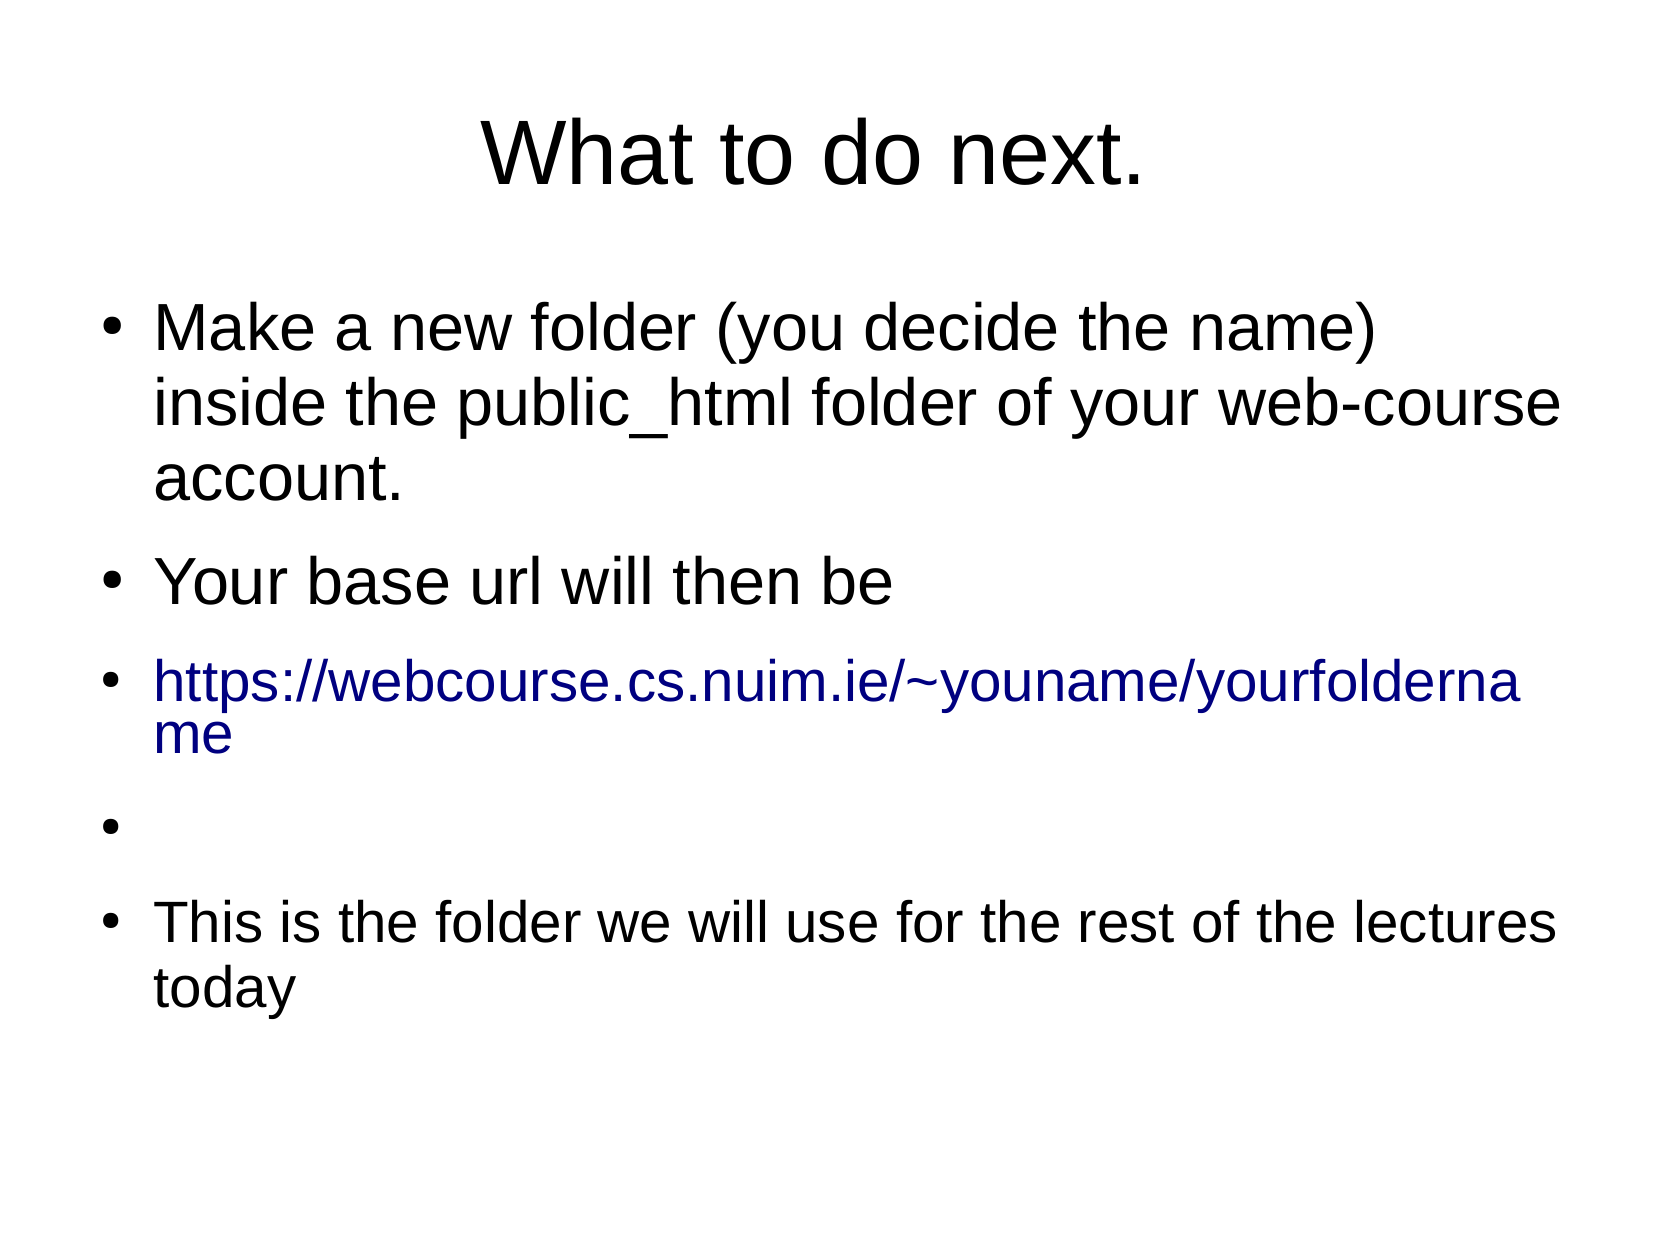

# What to do next.
Make a new folder (you decide the name) inside the public_html folder of your web-course account.
Your base url will then be
https://webcourse.cs.nuim.ie/~youname/yourfoldername
This is the folder we will use for the rest of the lectures today